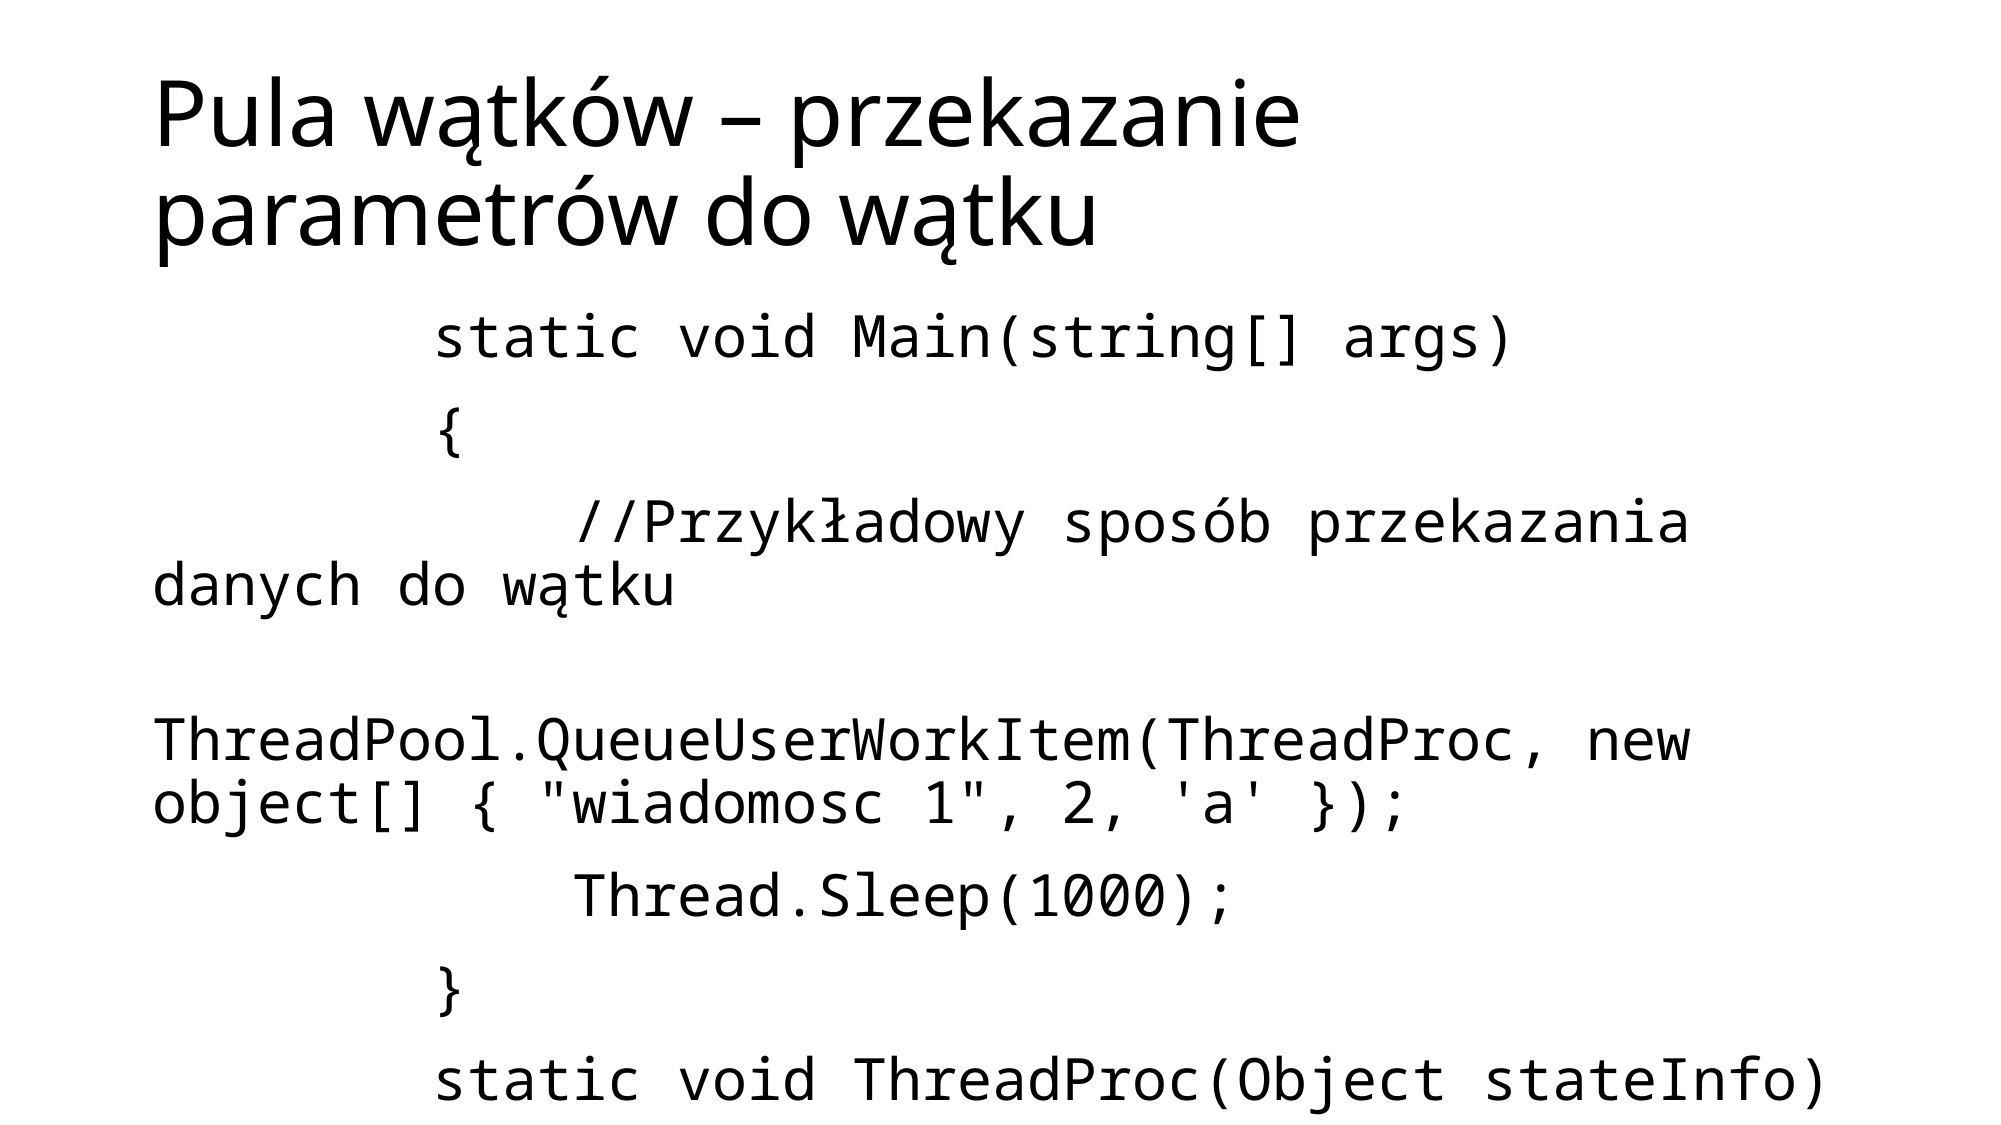

# Pula wątków – przekazanie parametrów do wątku
 static void Main(string[] args)
 {
 //Przykładowy sposób przekazania danych do wątku
 ThreadPool.QueueUserWorkItem(ThreadProc, new object[] { "wiadomosc 1", 2, 'a' });
 Thread.Sleep(1000);
 }
 static void ThreadProc(Object stateInfo)
 {
 //Pobierając dane nie zawsze musimy jawnie deklarować ich typ
 var message = ((object[])stateInfo)[0];
 var integer = ((object[])stateInfo)[1];
 var character = ((object[])stateInfo)[2];
 //ale musimy być świadomi, że zmienne mają typ przypisany
 Console.WriteLine(character.GetType());
 //mimo wszystko dane są przekazane do wątku poprawnie
 Console.WriteLine(message);
 }